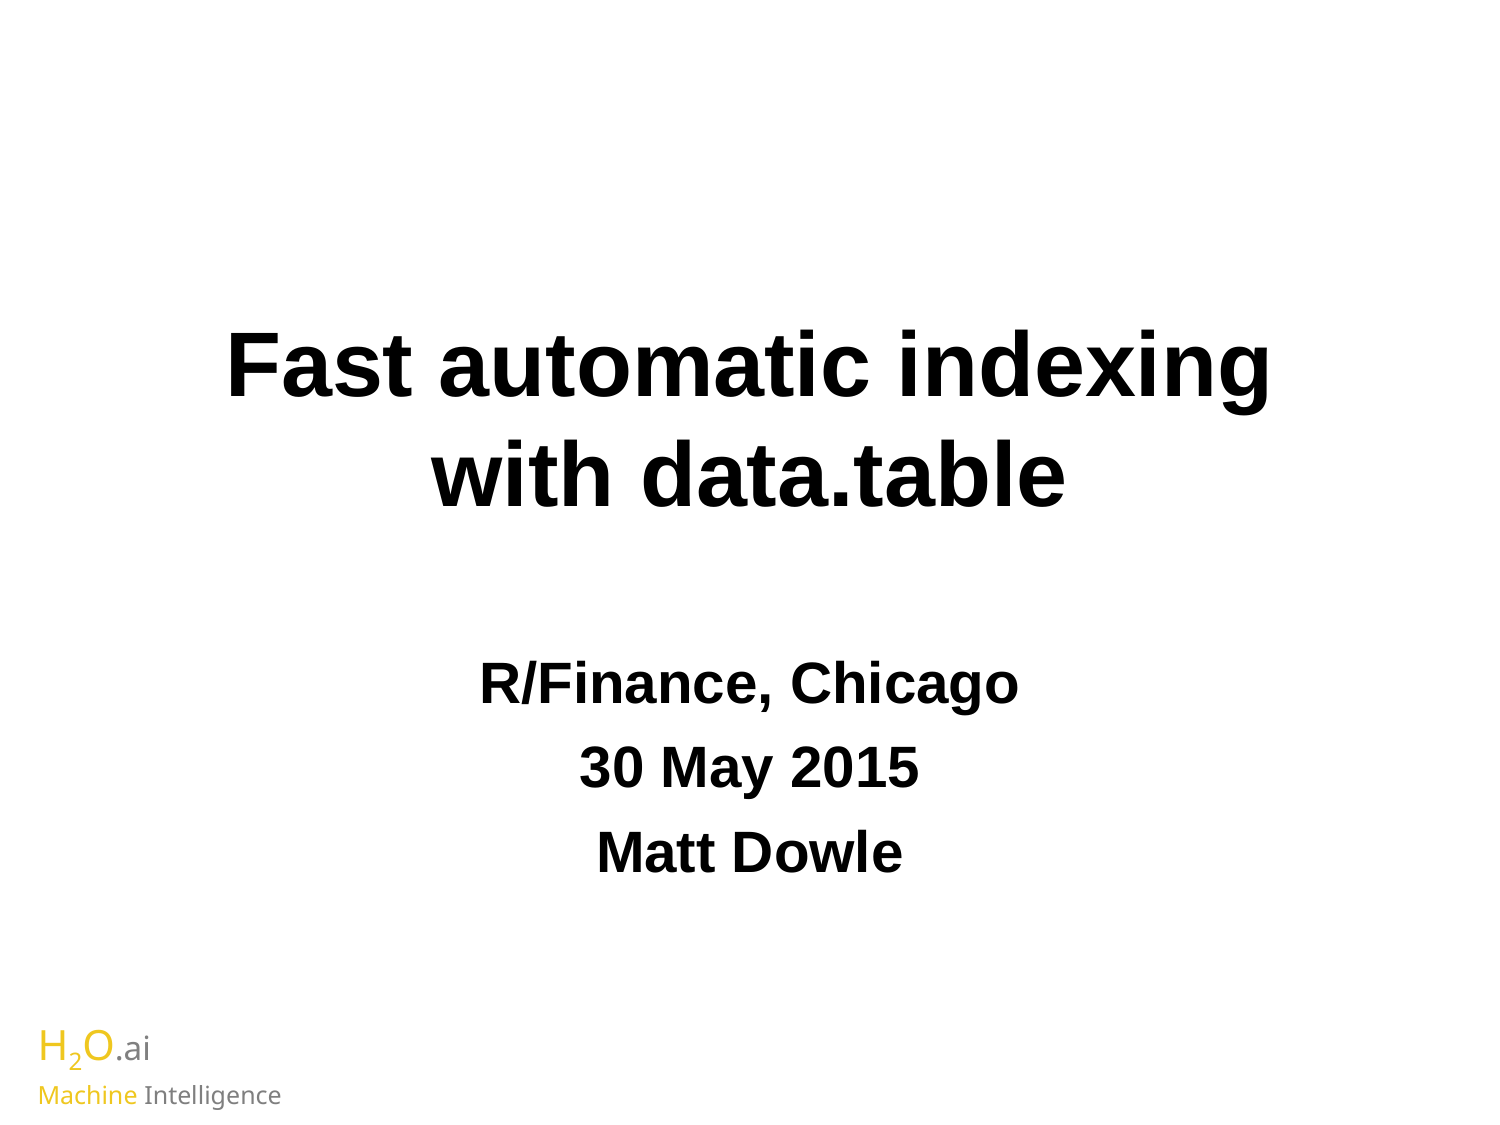

# Fast automatic indexing
with data.table
R/Finance, Chicago
30 May 2015
Matt Dowle